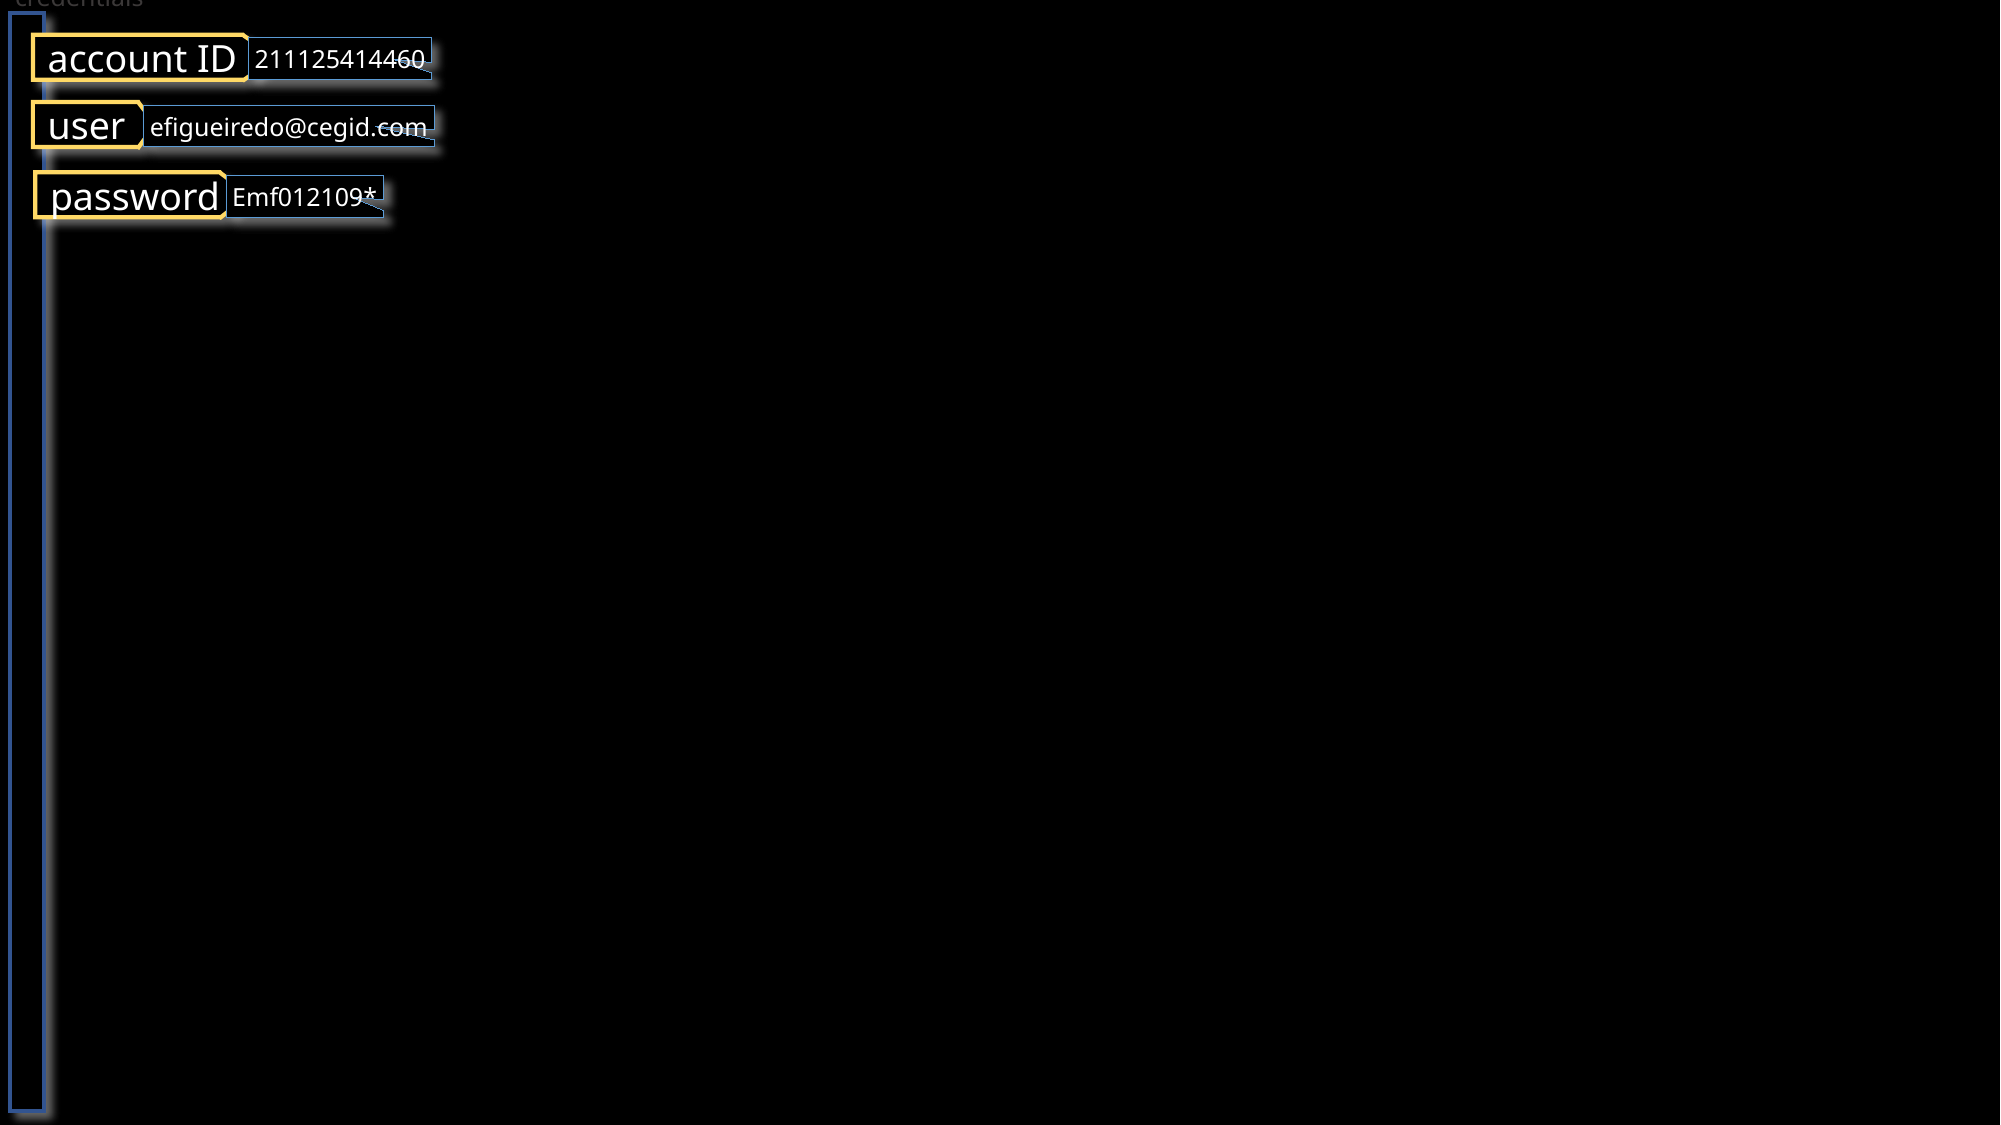

# 2. credentials
account ID
211125414460
user
efigueiredo@cegid.com
password
Emf012109*